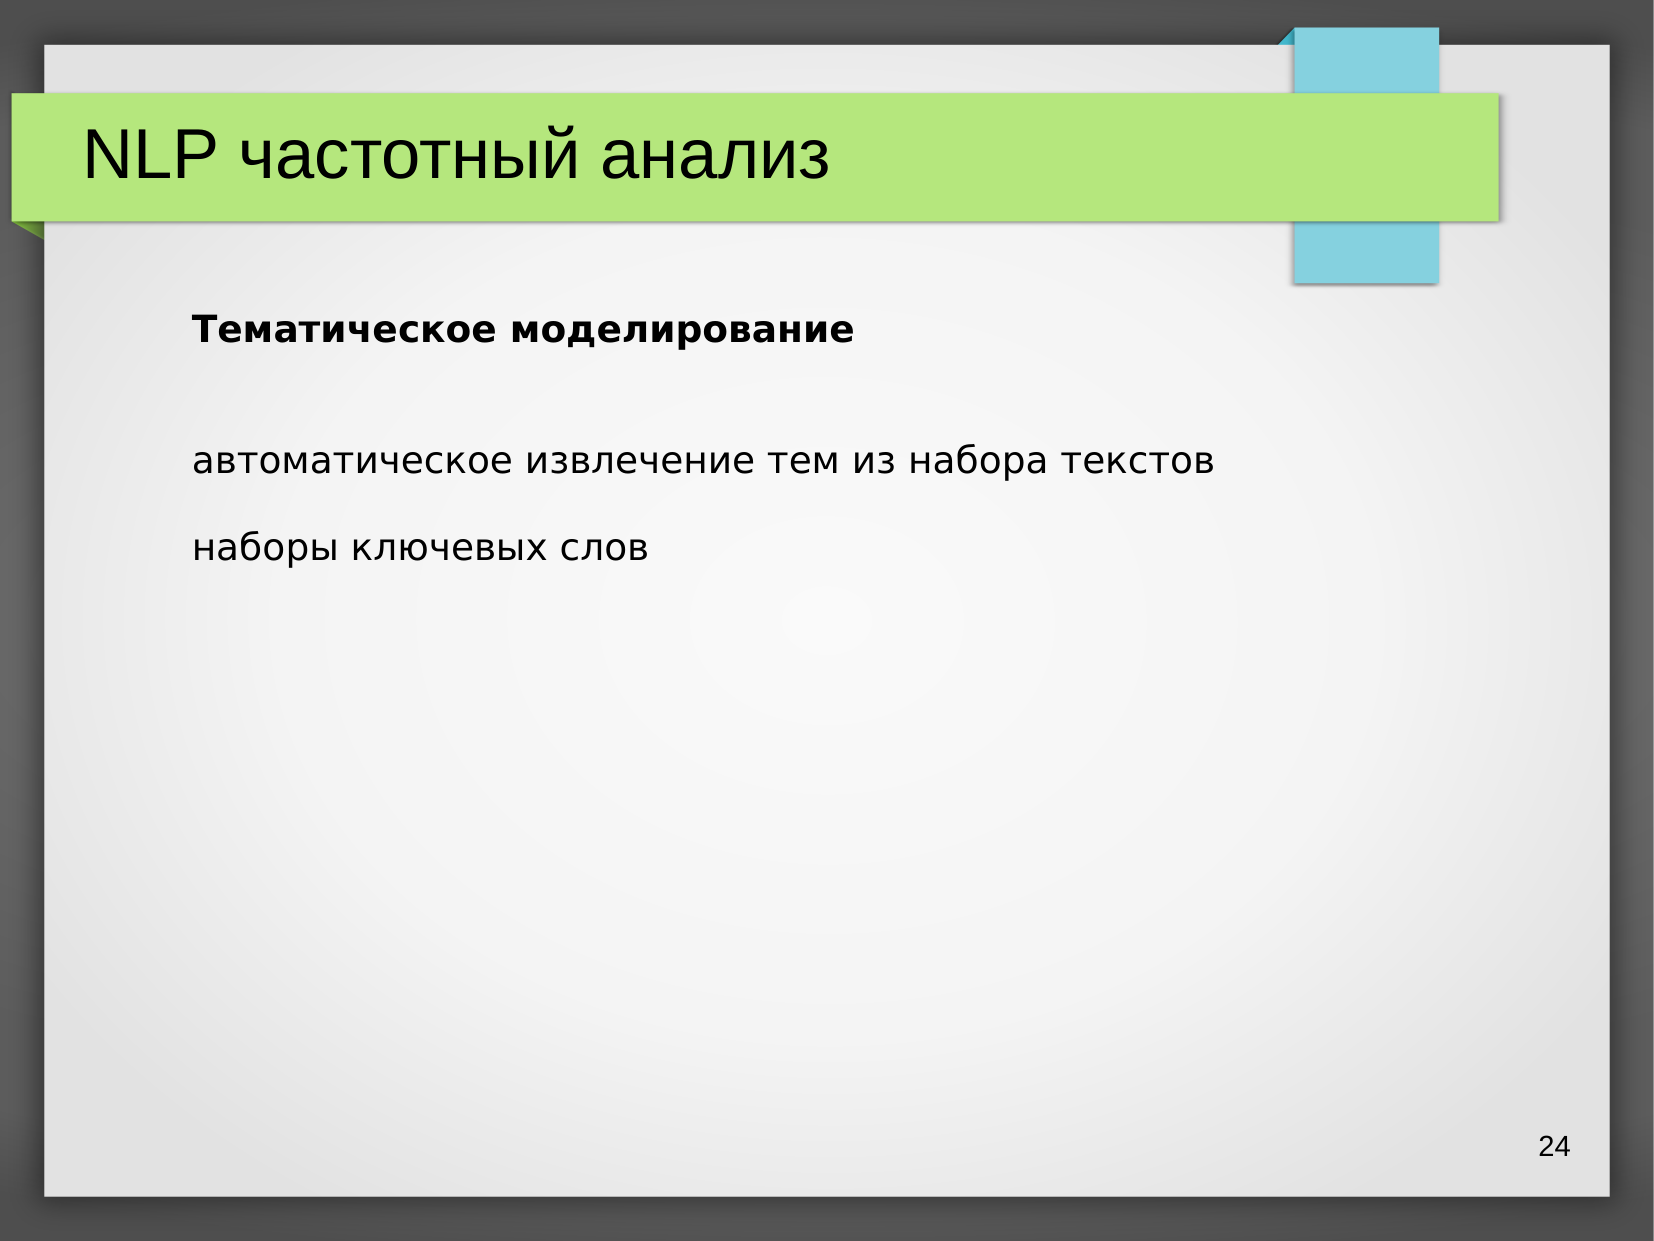

# NLP частотный анализ
Тематическое моделирование
автоматическое извлечение тем из набора текстов
наборы ключевых слов
24